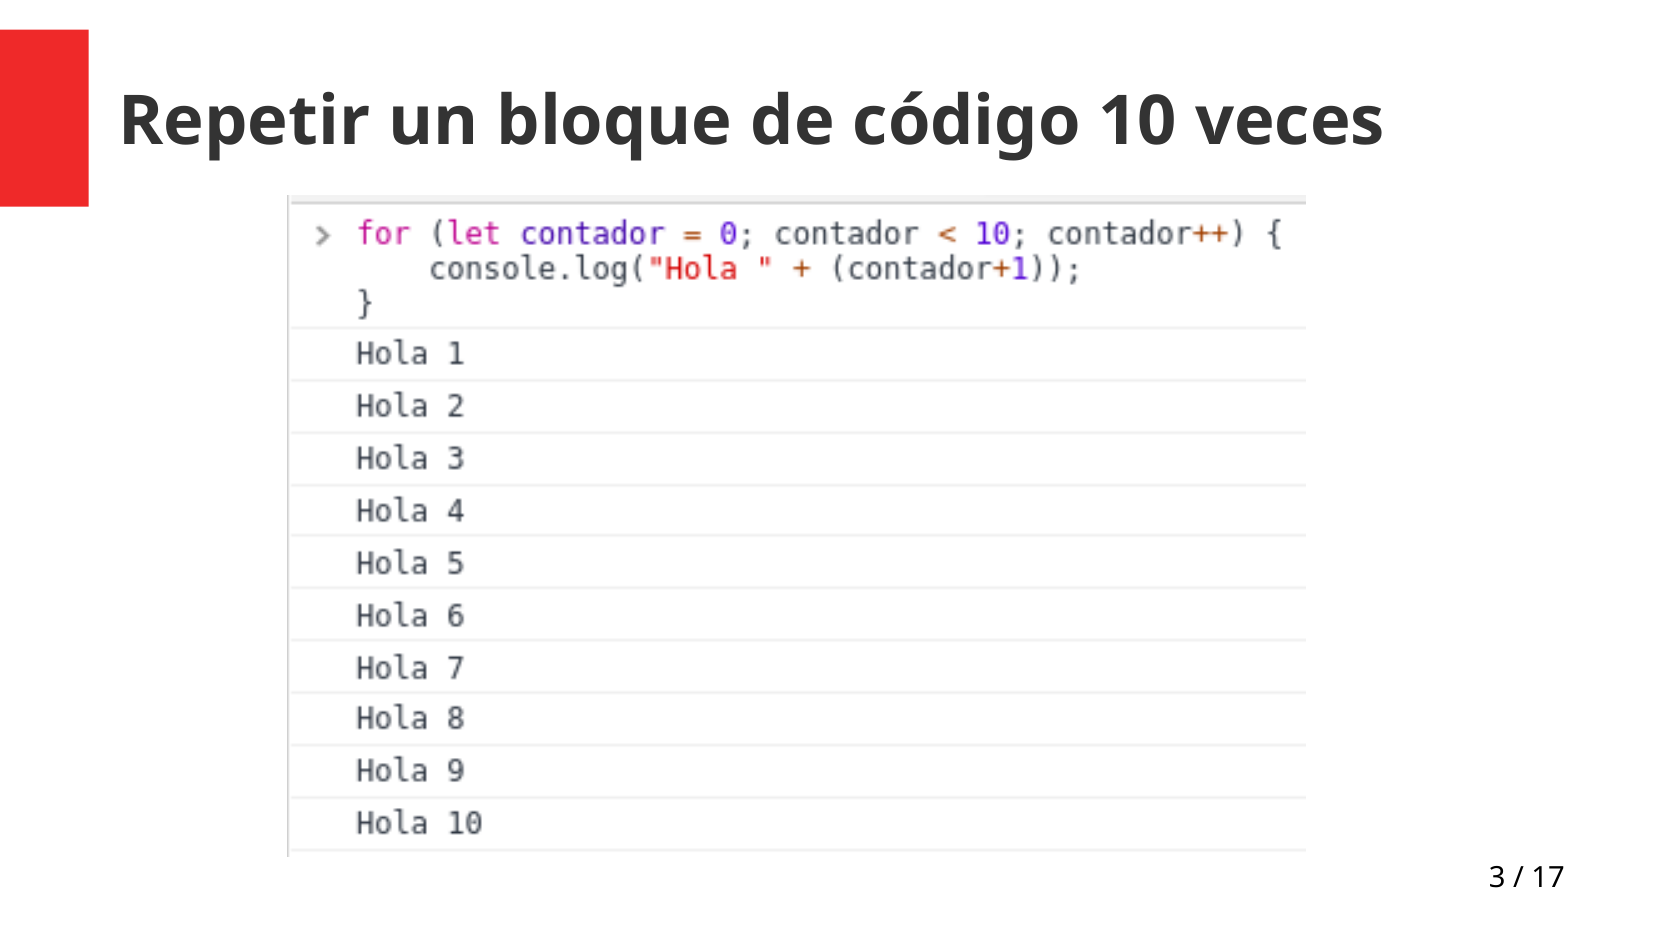

# Repetir un bloque de código 10 veces
3